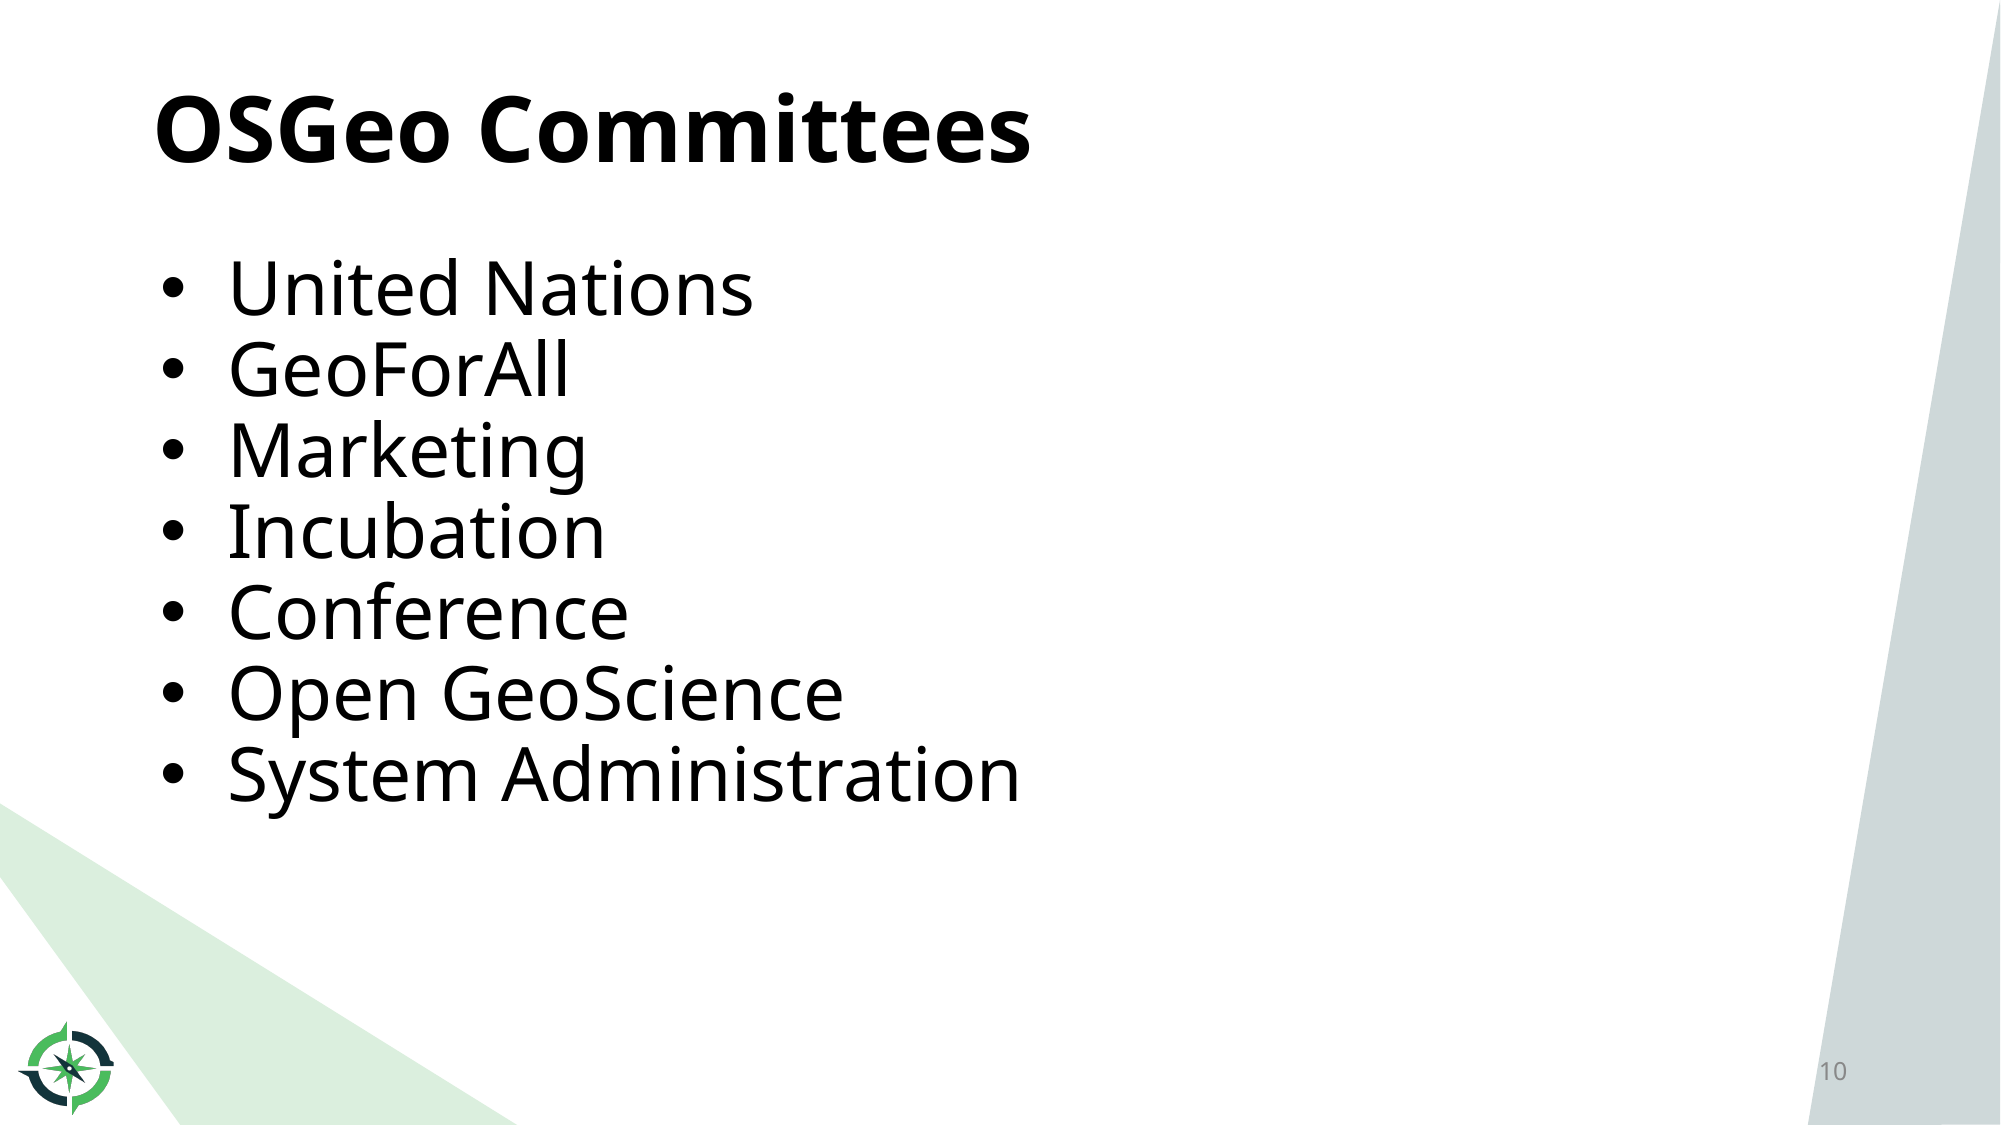

# OSGeo Committees
United Nations
GeoForAll
Marketing
Incubation
Conference
Open GeoScience
System Administration